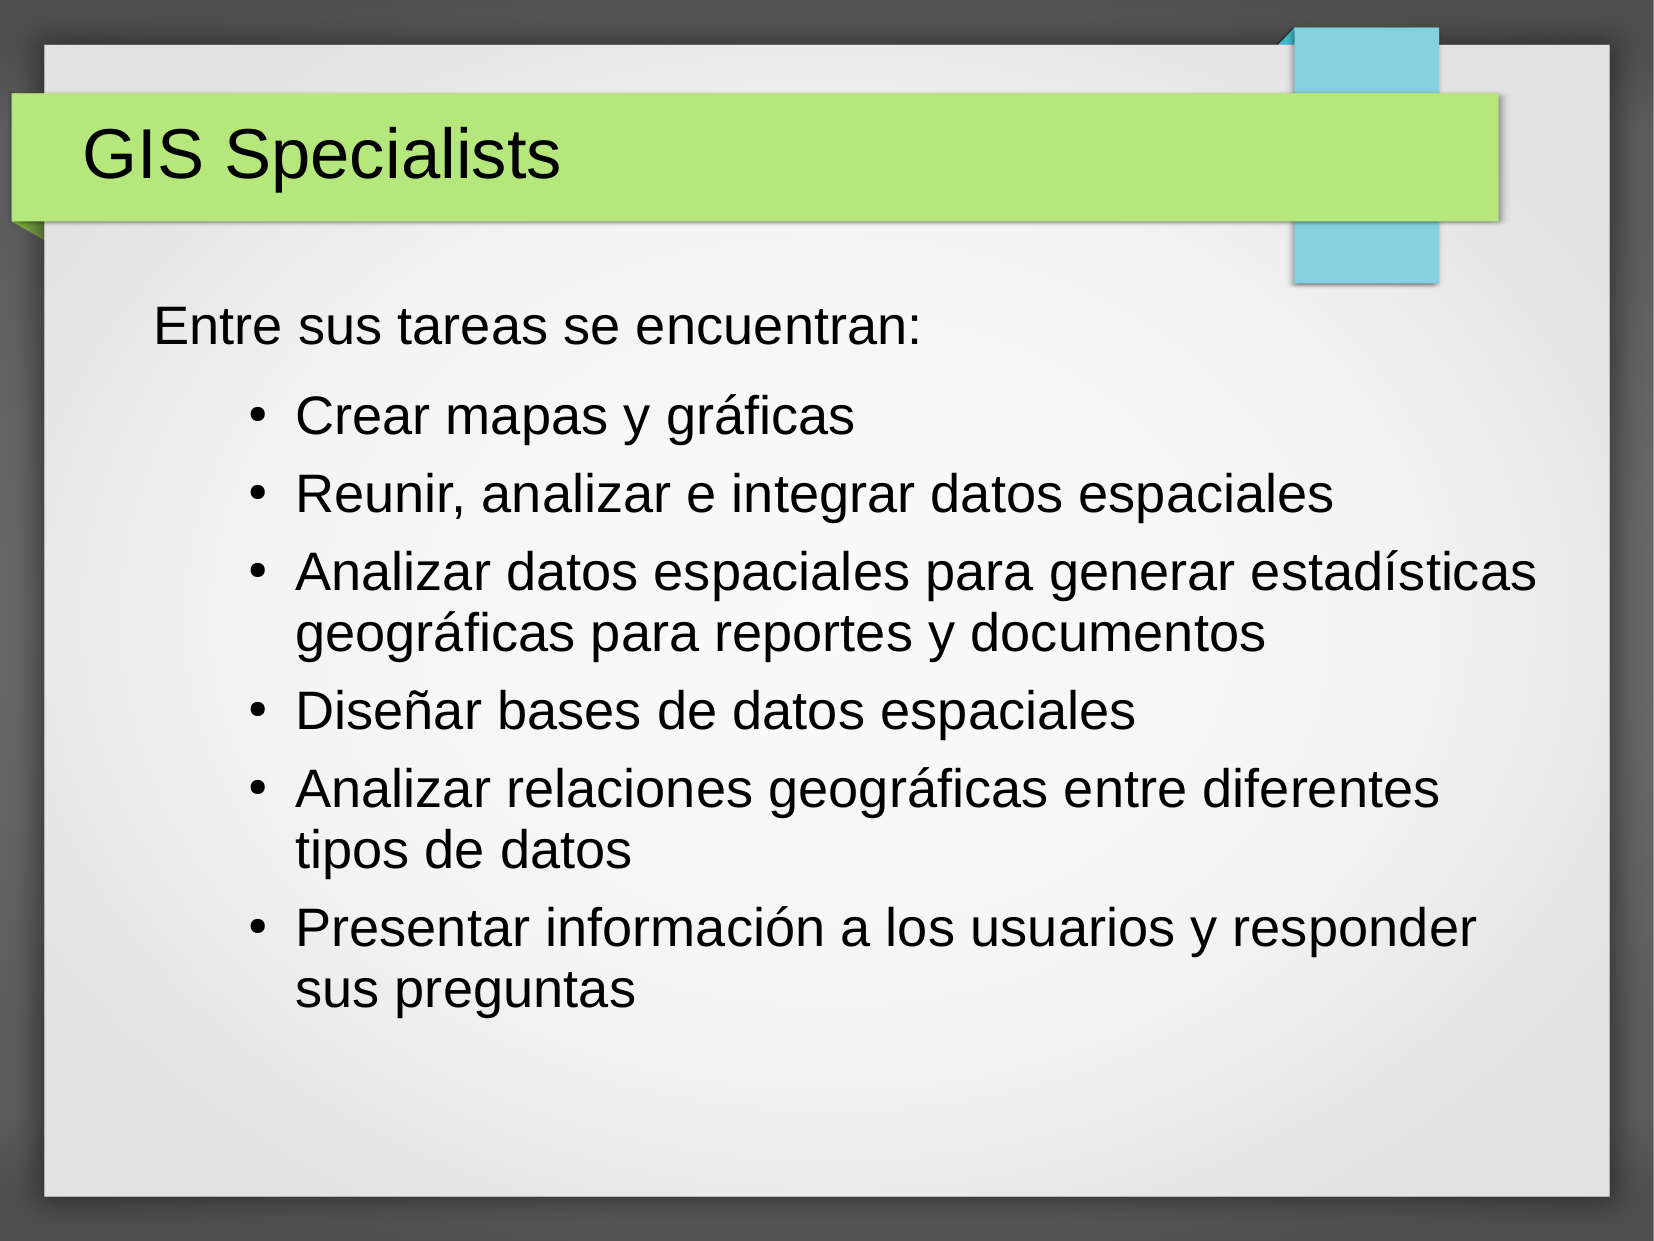

# GIS Specialists
Entre sus tareas se encuentran:
Crear mapas y gráficas
Reunir, analizar e integrar datos espaciales
Analizar datos espaciales para generar estadísticas geográficas para reportes y documentos
Diseñar bases de datos espaciales
Analizar relaciones geográficas entre diferentes tipos de datos
Presentar información a los usuarios y responder sus preguntas